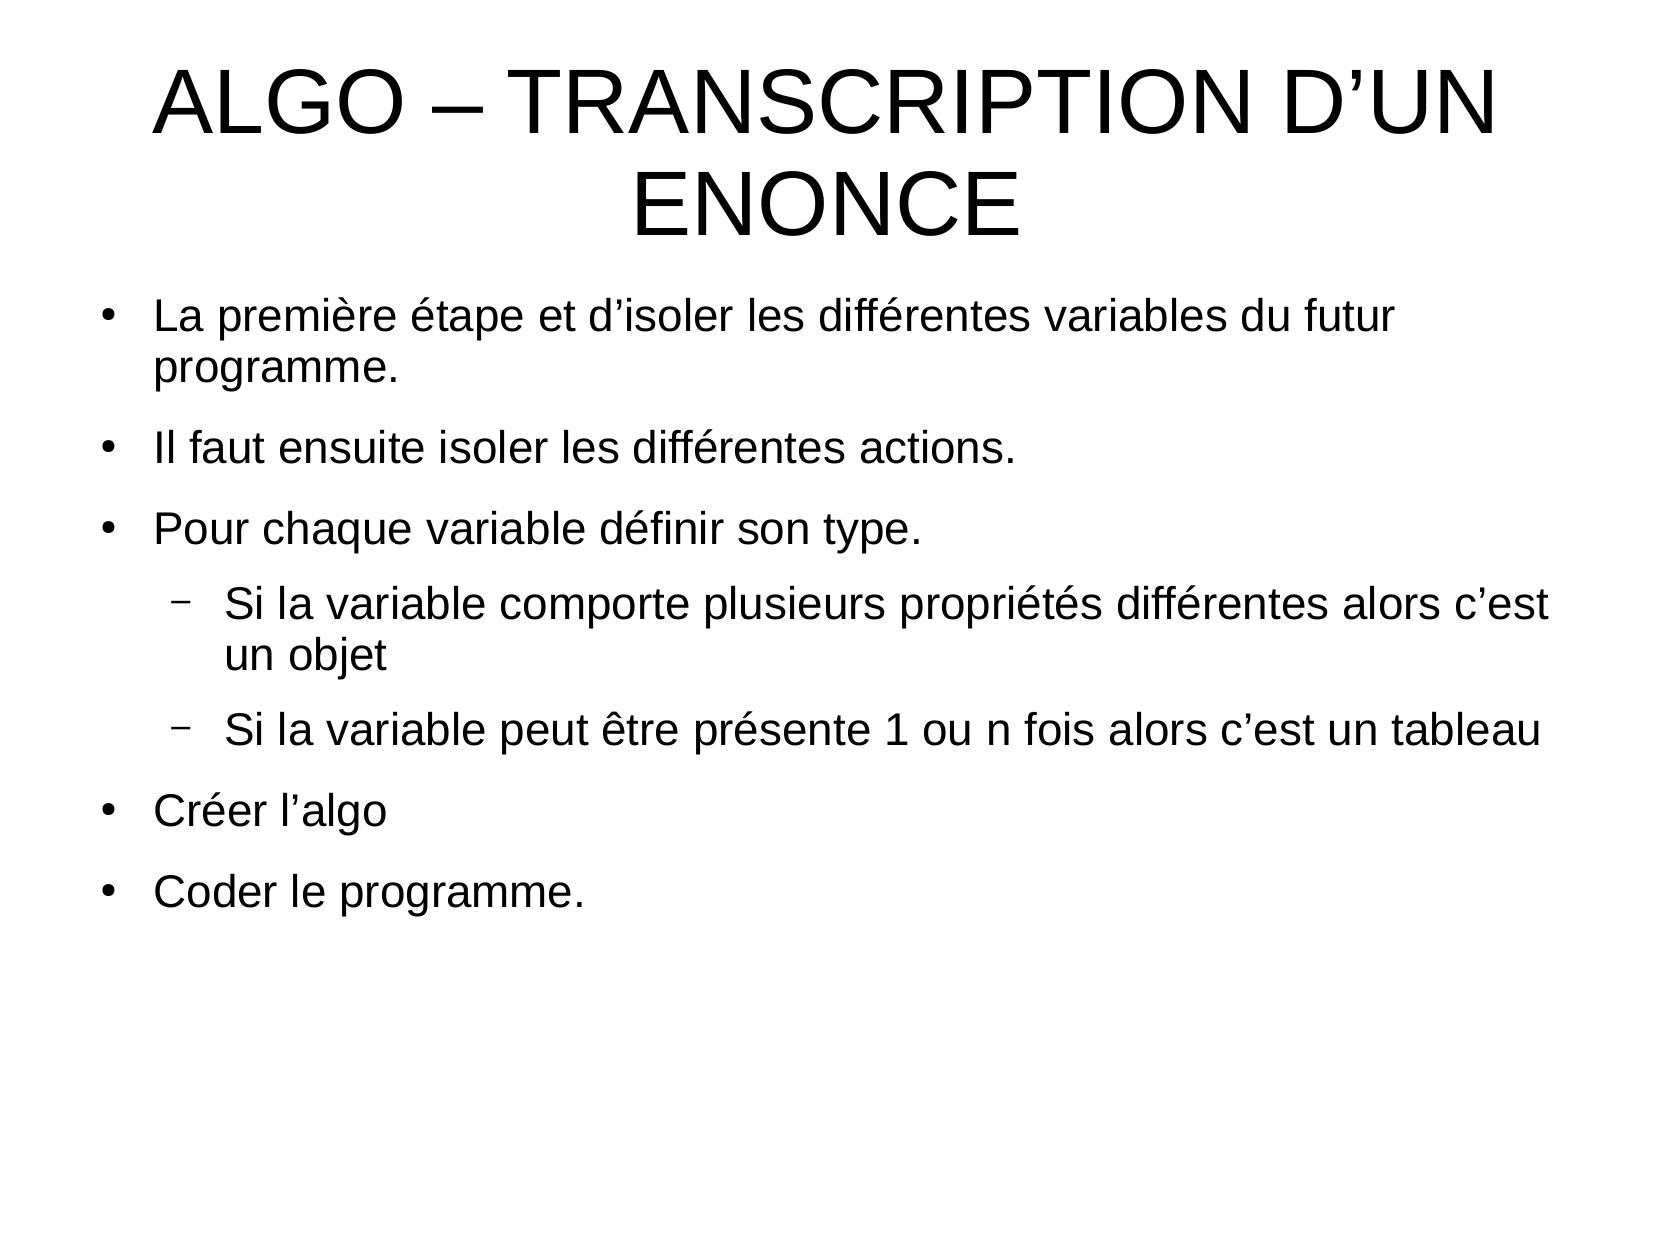

# ALGO – TRANSCRIPTION D’UN ENONCE
La première étape et d’isoler les différentes variables du futur programme.
Il faut ensuite isoler les différentes actions.
Pour chaque variable définir son type.
Si la variable comporte plusieurs propriétés différentes alors c’est un objet
Si la variable peut être présente 1 ou n fois alors c’est un tableau
Créer l’algo
Coder le programme.